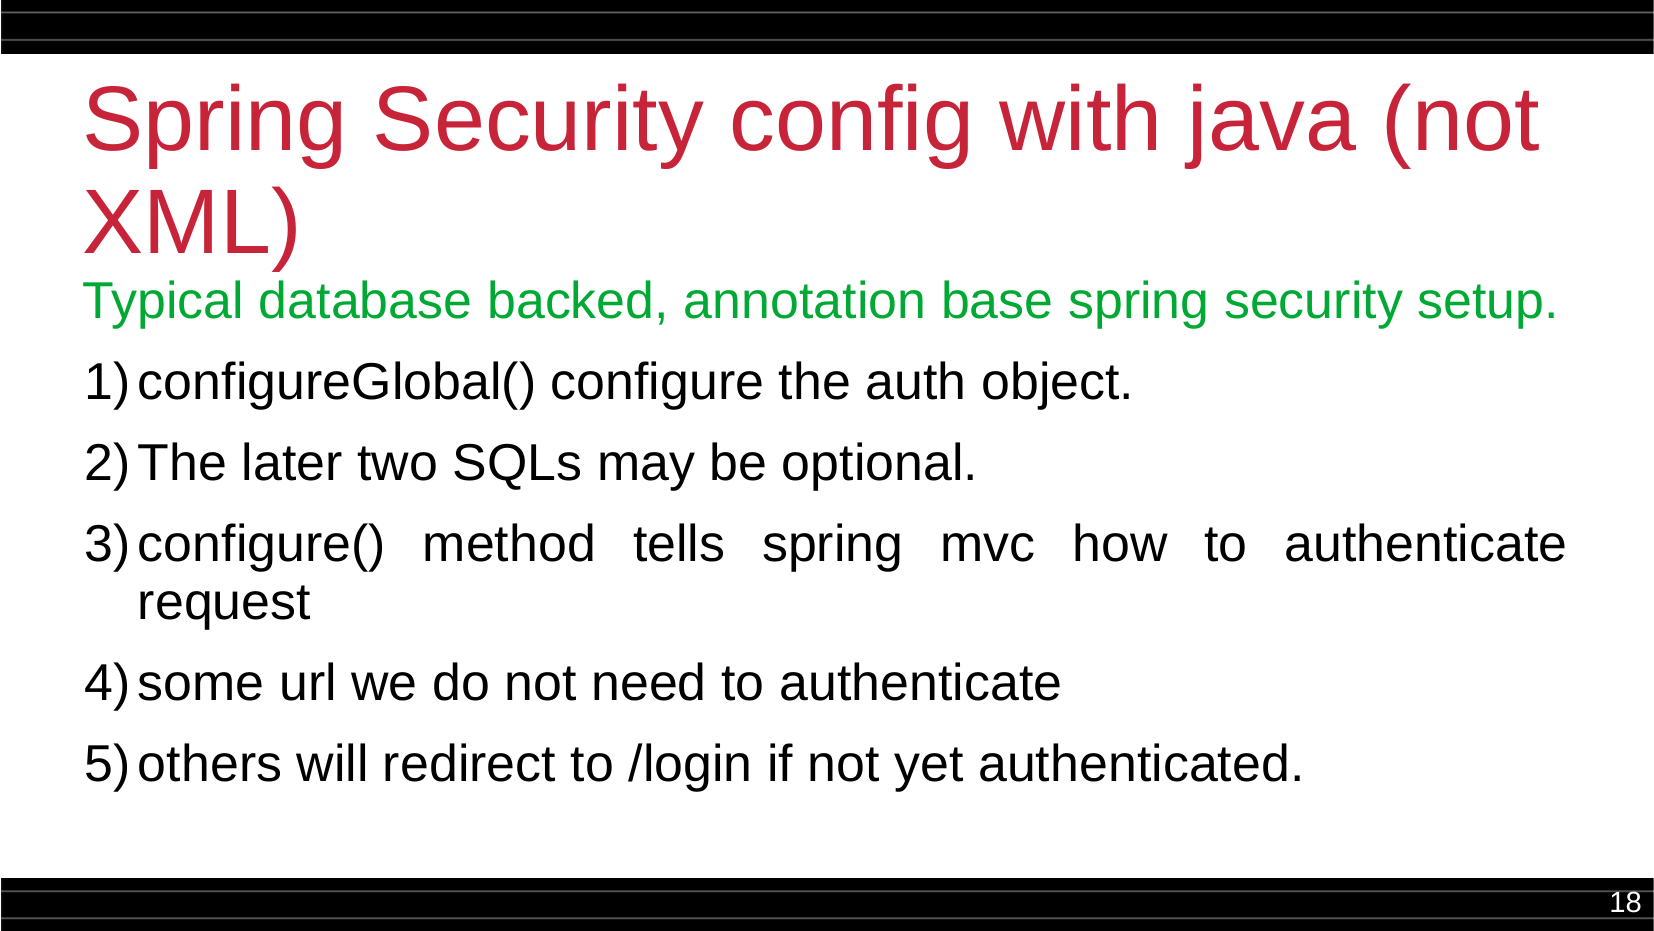

# Spring Security config with java (not XML)
Typical database backed, annotation base spring security setup.
configureGlobal() configure the auth object.
The later two SQLs may be optional.
configure() method tells spring mvc how to authenticate request
some url we do not need to authenticate
others will redirect to /login if not yet authenticated.